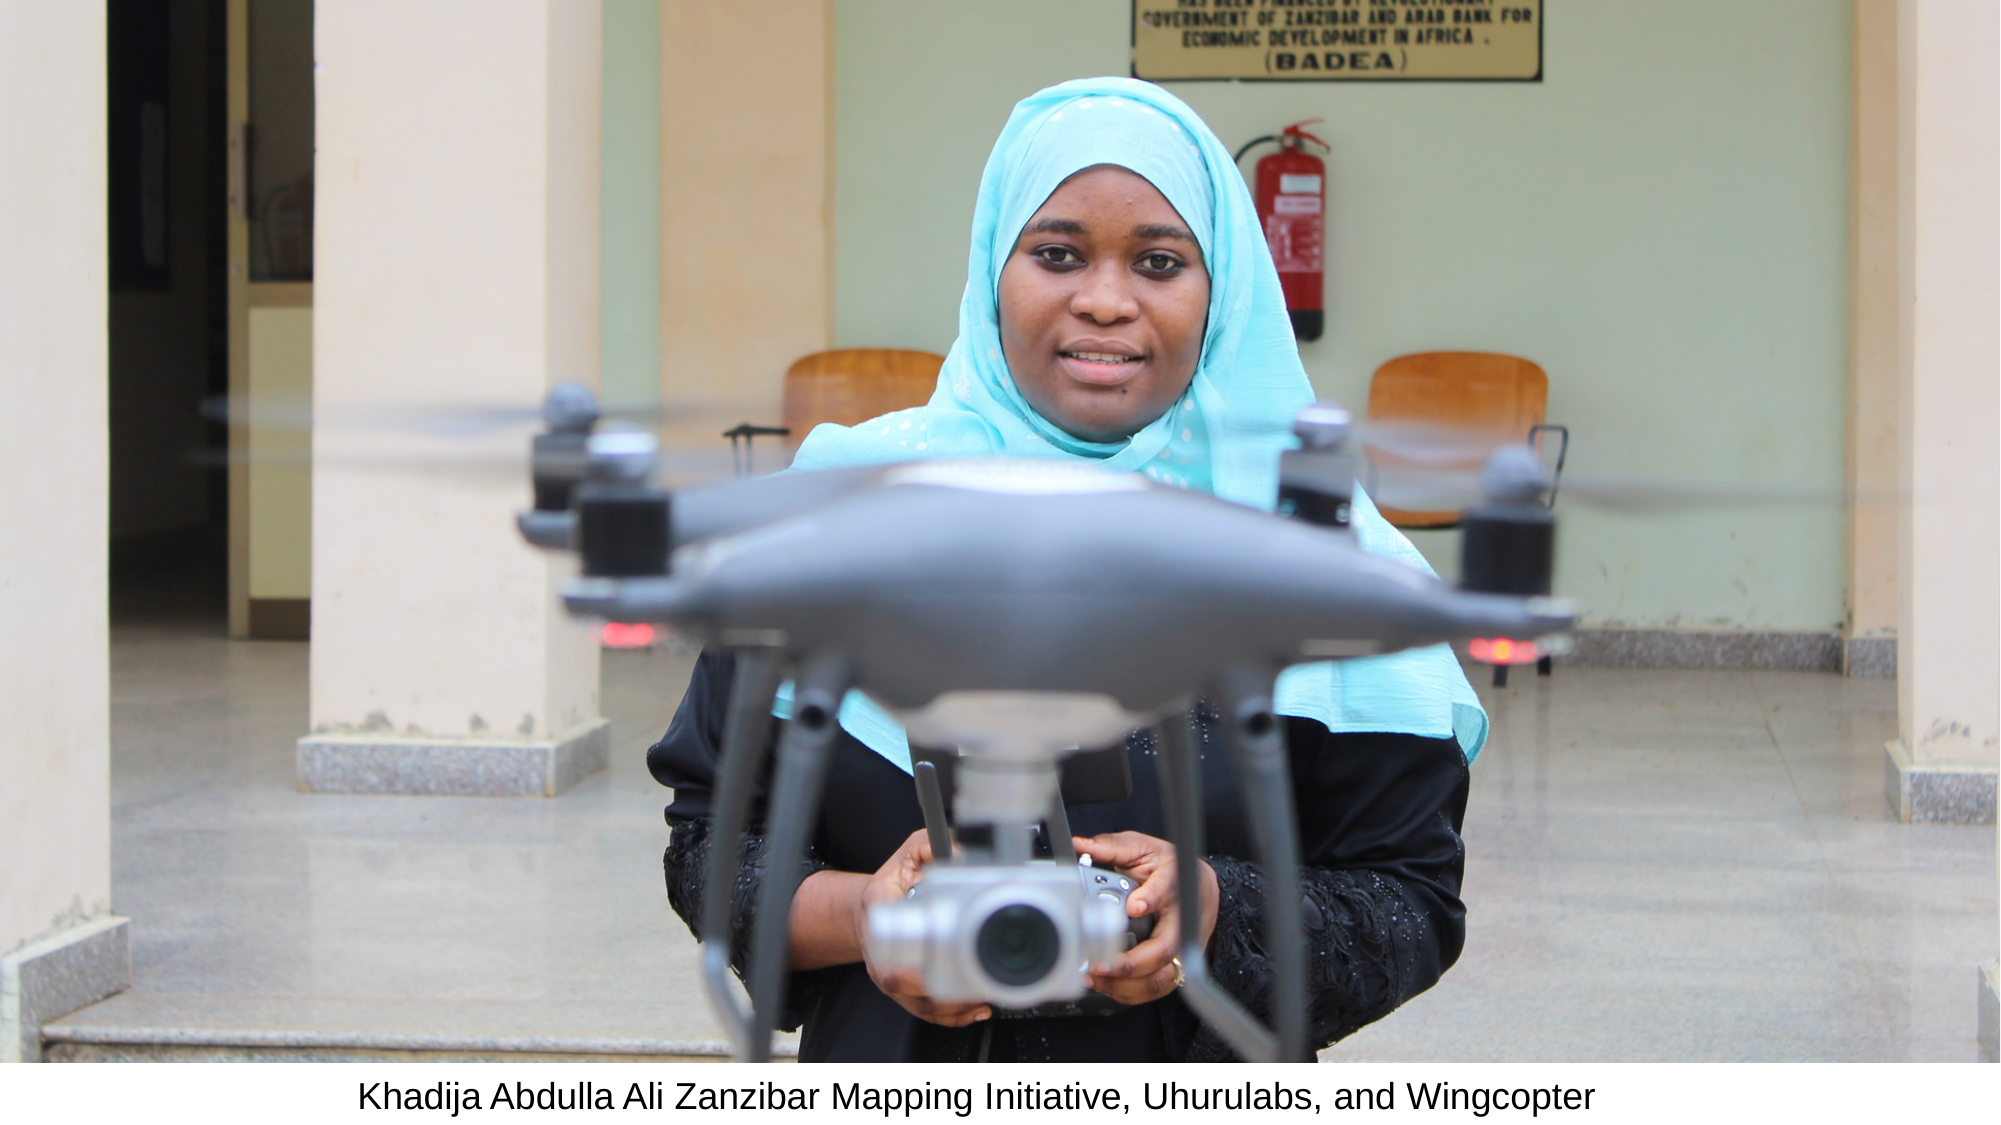

Khadija Abdulla Ali Zanzibar Mapping Initiative, Uhurulabs, and Wingcopter